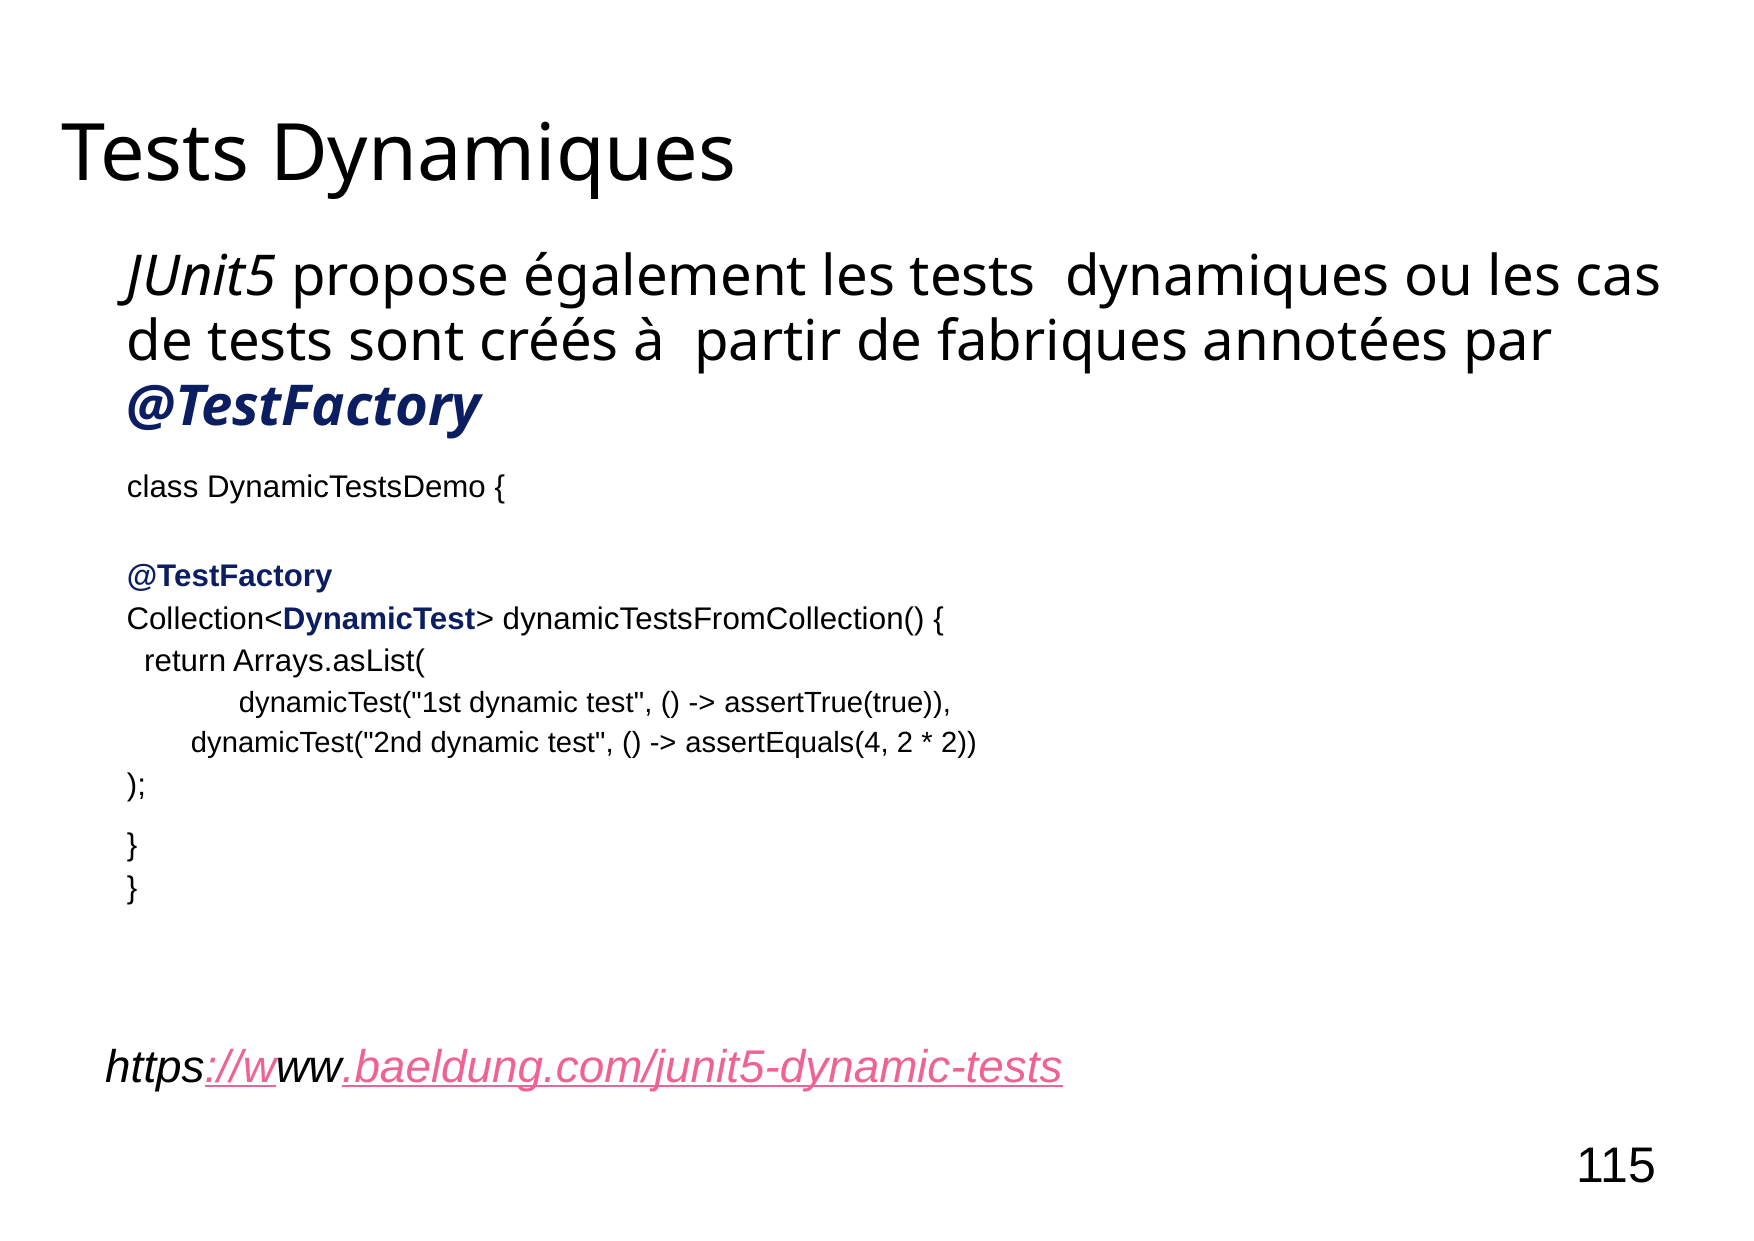

# Tests Dynamiques
JUnit5 propose également les tests dynamiques ou les cas de tests sont créés à partir de fabriques annotées par @TestFactory
class DynamicTestsDemo {
@TestFactory
Collection<DynamicTest> dynamicTestsFromCollection() {
 return Arrays.asList(
 dynamicTest("1st dynamic test", () -> assertTrue(true)),
 dynamicTest("2nd dynamic test", () -> assertEquals(4, 2 * 2))
);
}
}
https://www.baeldung.com/junit5-dynamic-tests
115